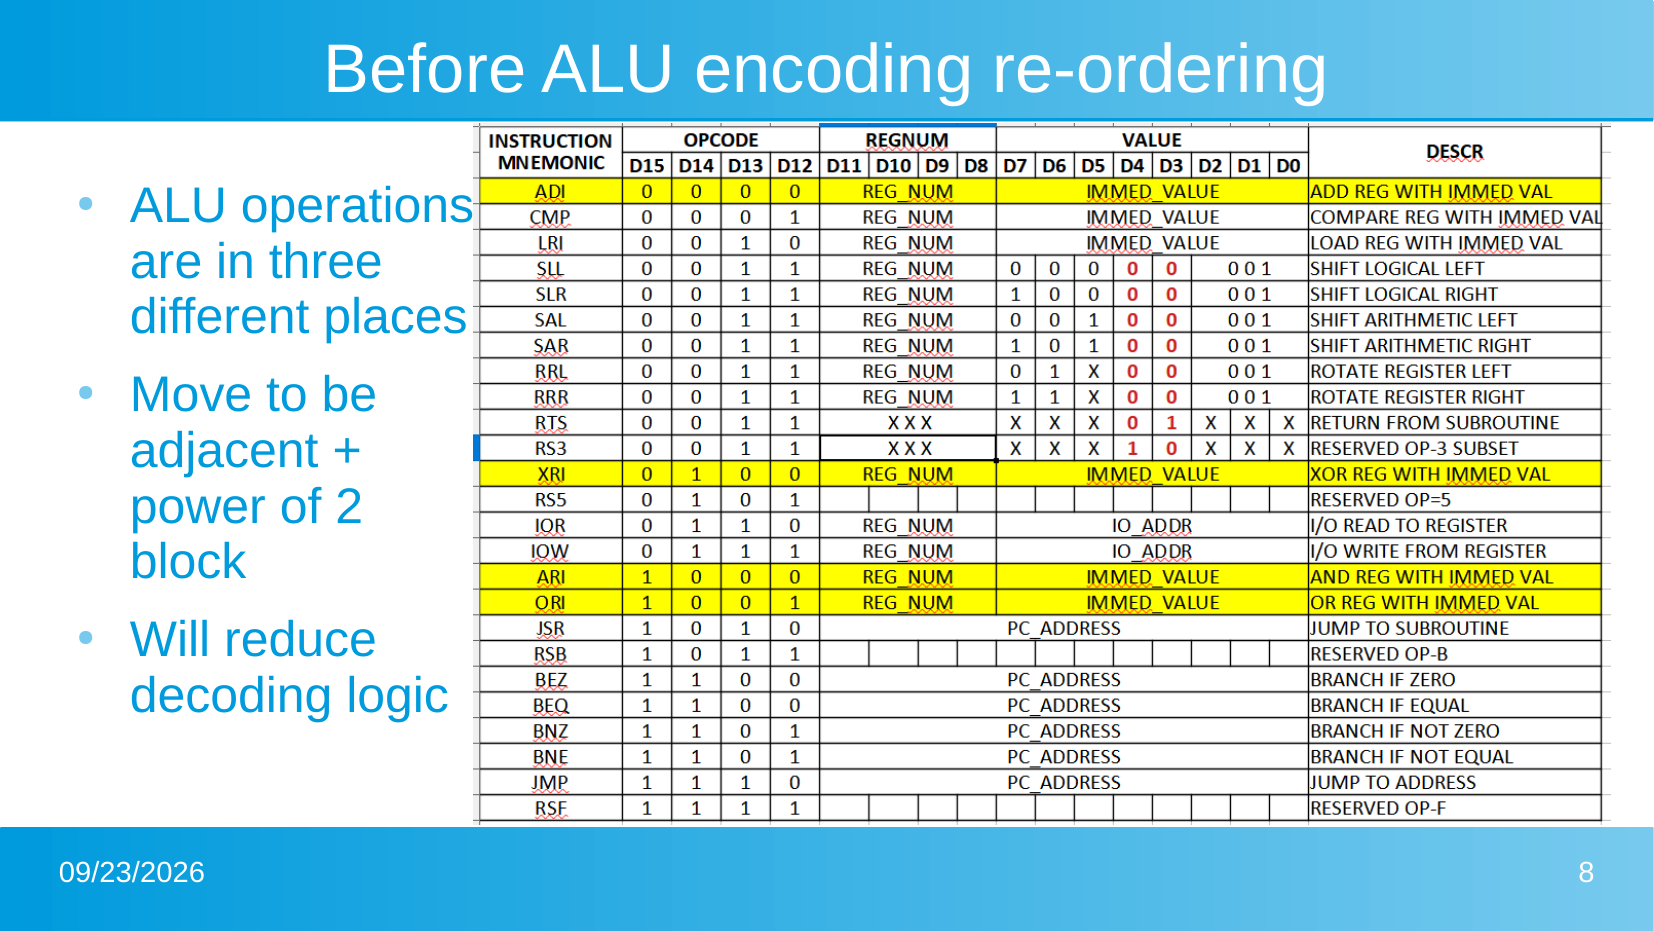

# Before ALU encoding re-ordering
ALU operations are in three different places
Move to be adjacent + power of 2 block
Will reduce decoding logic
8